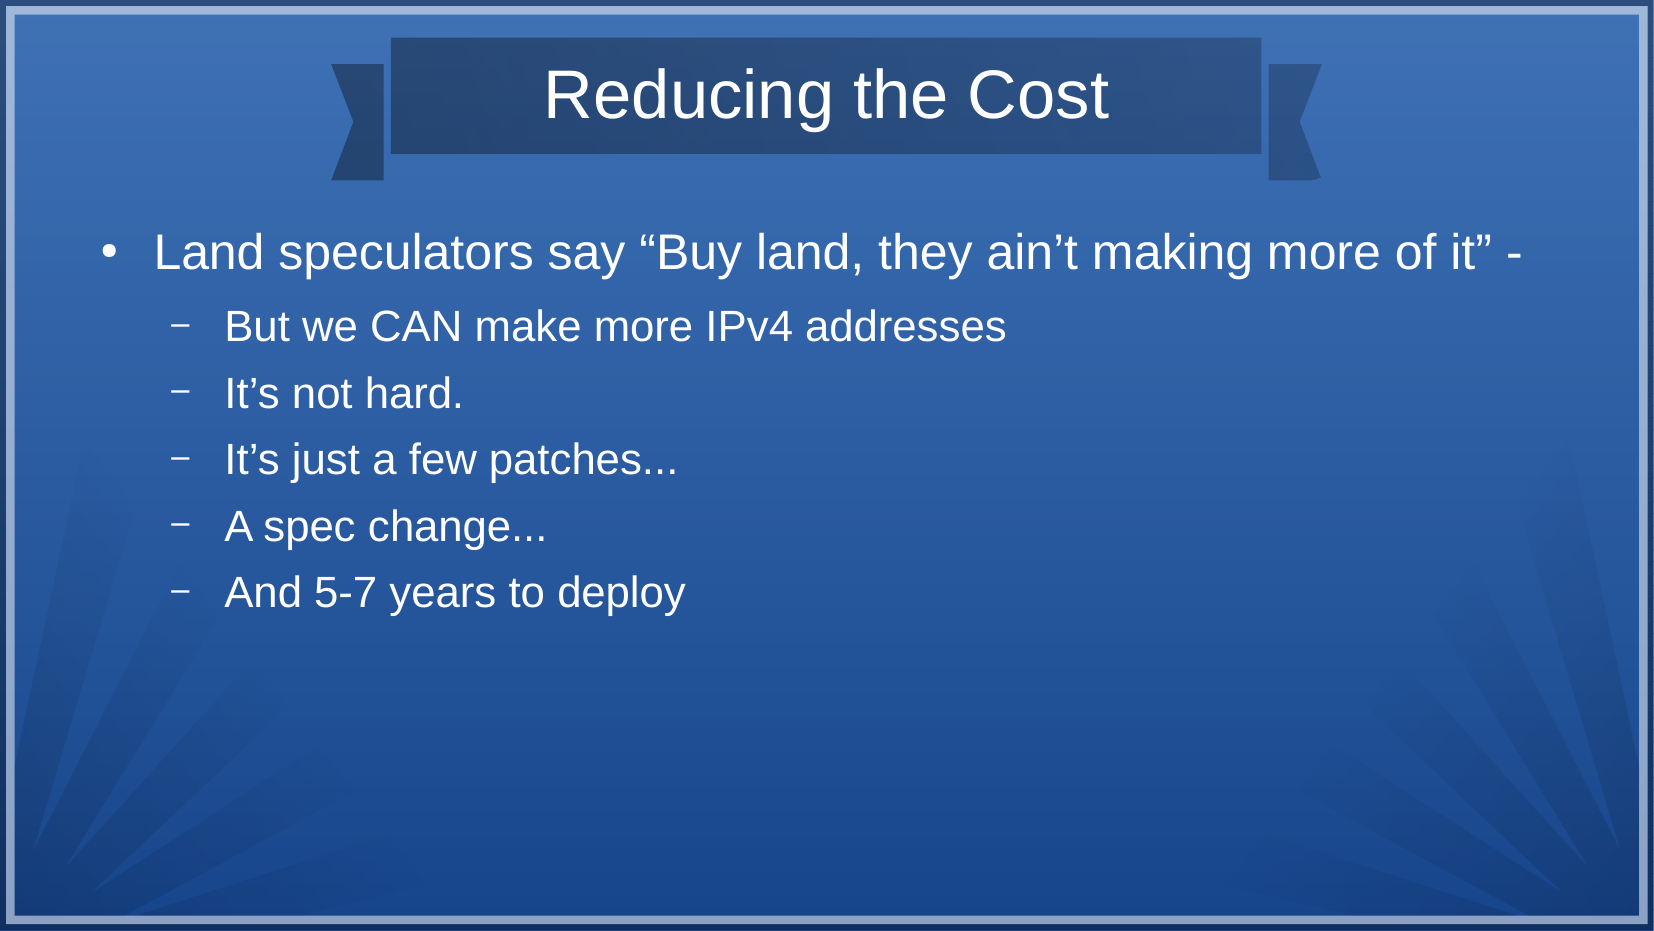

# Reducing the Cost
Land speculators say “Buy land, they ain’t making more of it” -
But we CAN make more IPv4 addresses
It’s not hard.
It’s just a few patches...
A spec change...
And 5-7 years to deploy